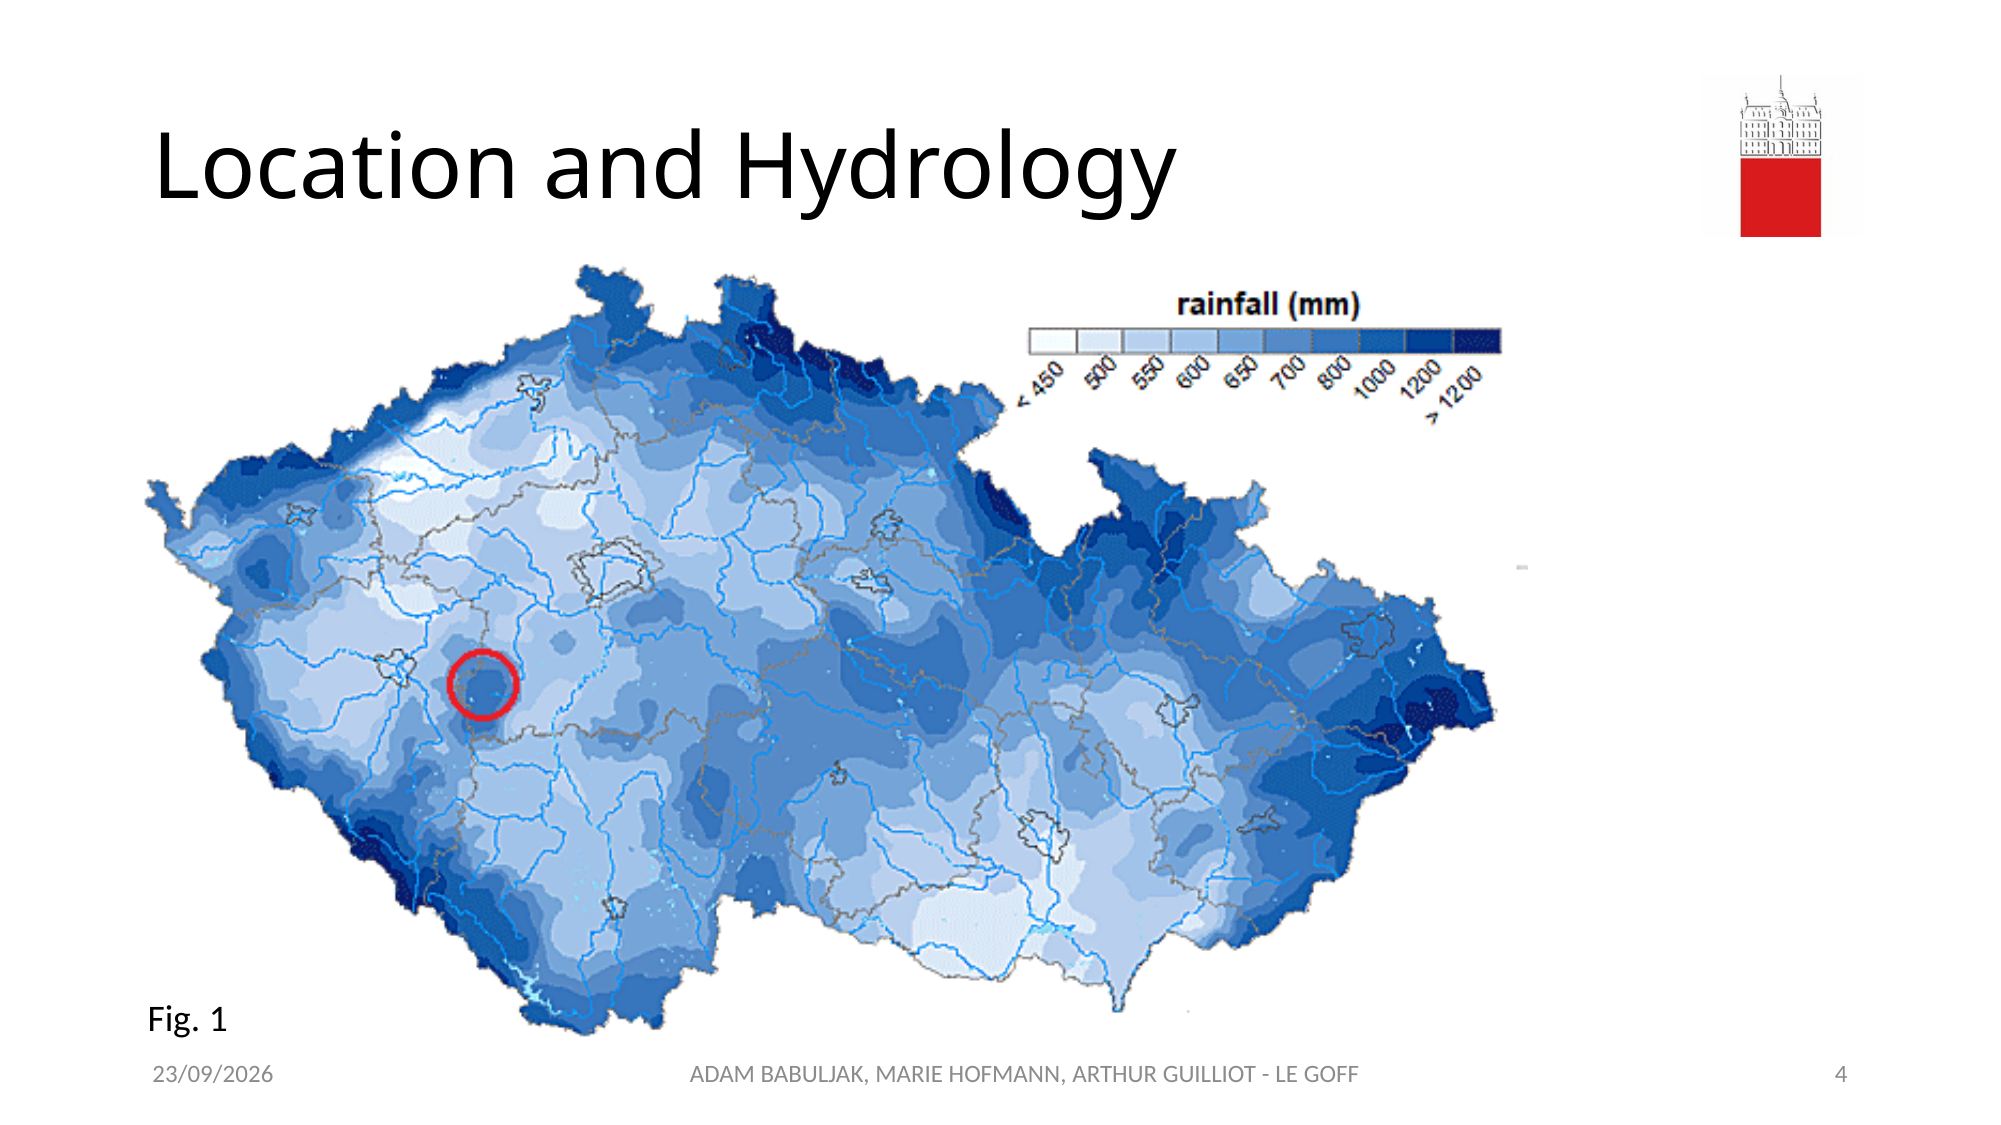

# Location and Hydrology
Fig. 1
ADAM BABULJAK, MARIE HOFMANN, ARTHUR GUILLIOT - LE GOFF